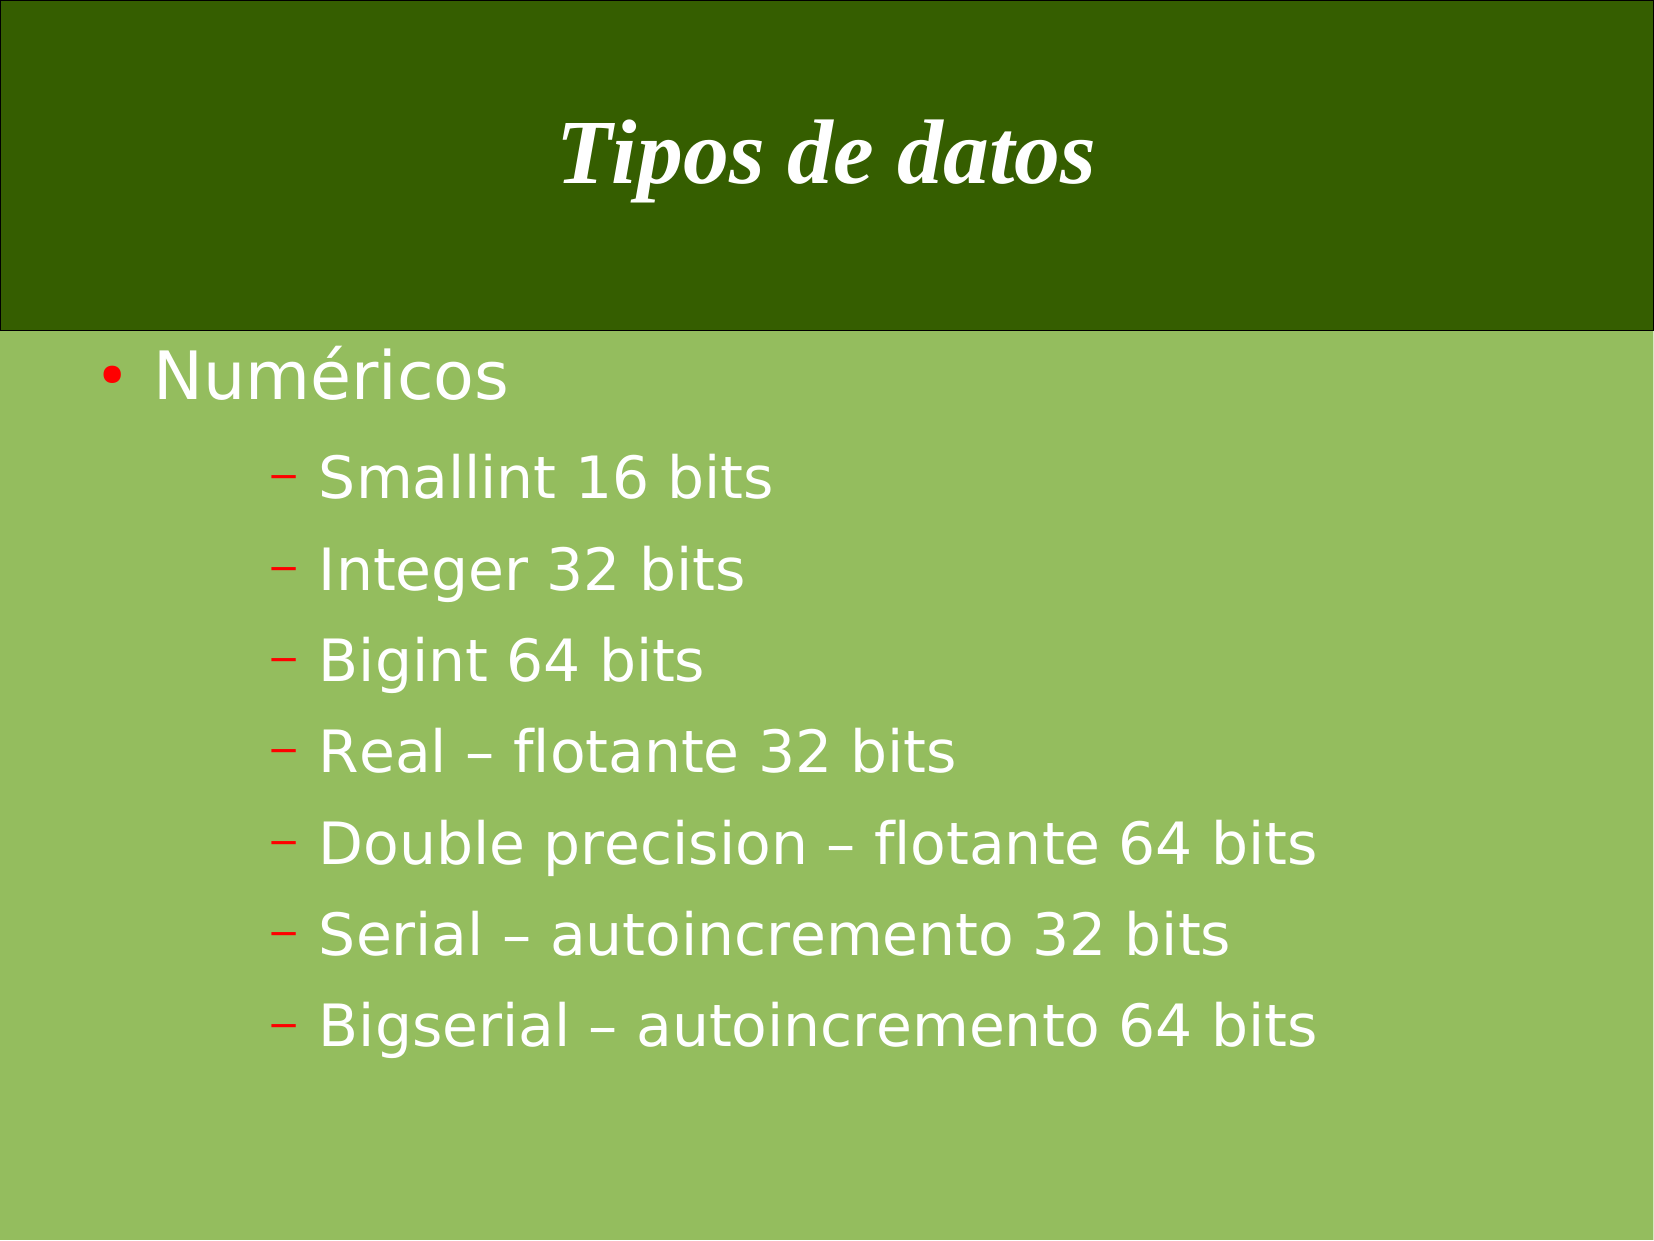

# Tipos de datos
Numéricos
Smallint 16 bits
Integer 32 bits
Bigint 64 bits
Real – flotante 32 bits
Double precision – flotante 64 bits
Serial – autoincremento 32 bits
Bigserial – autoincremento 64 bits